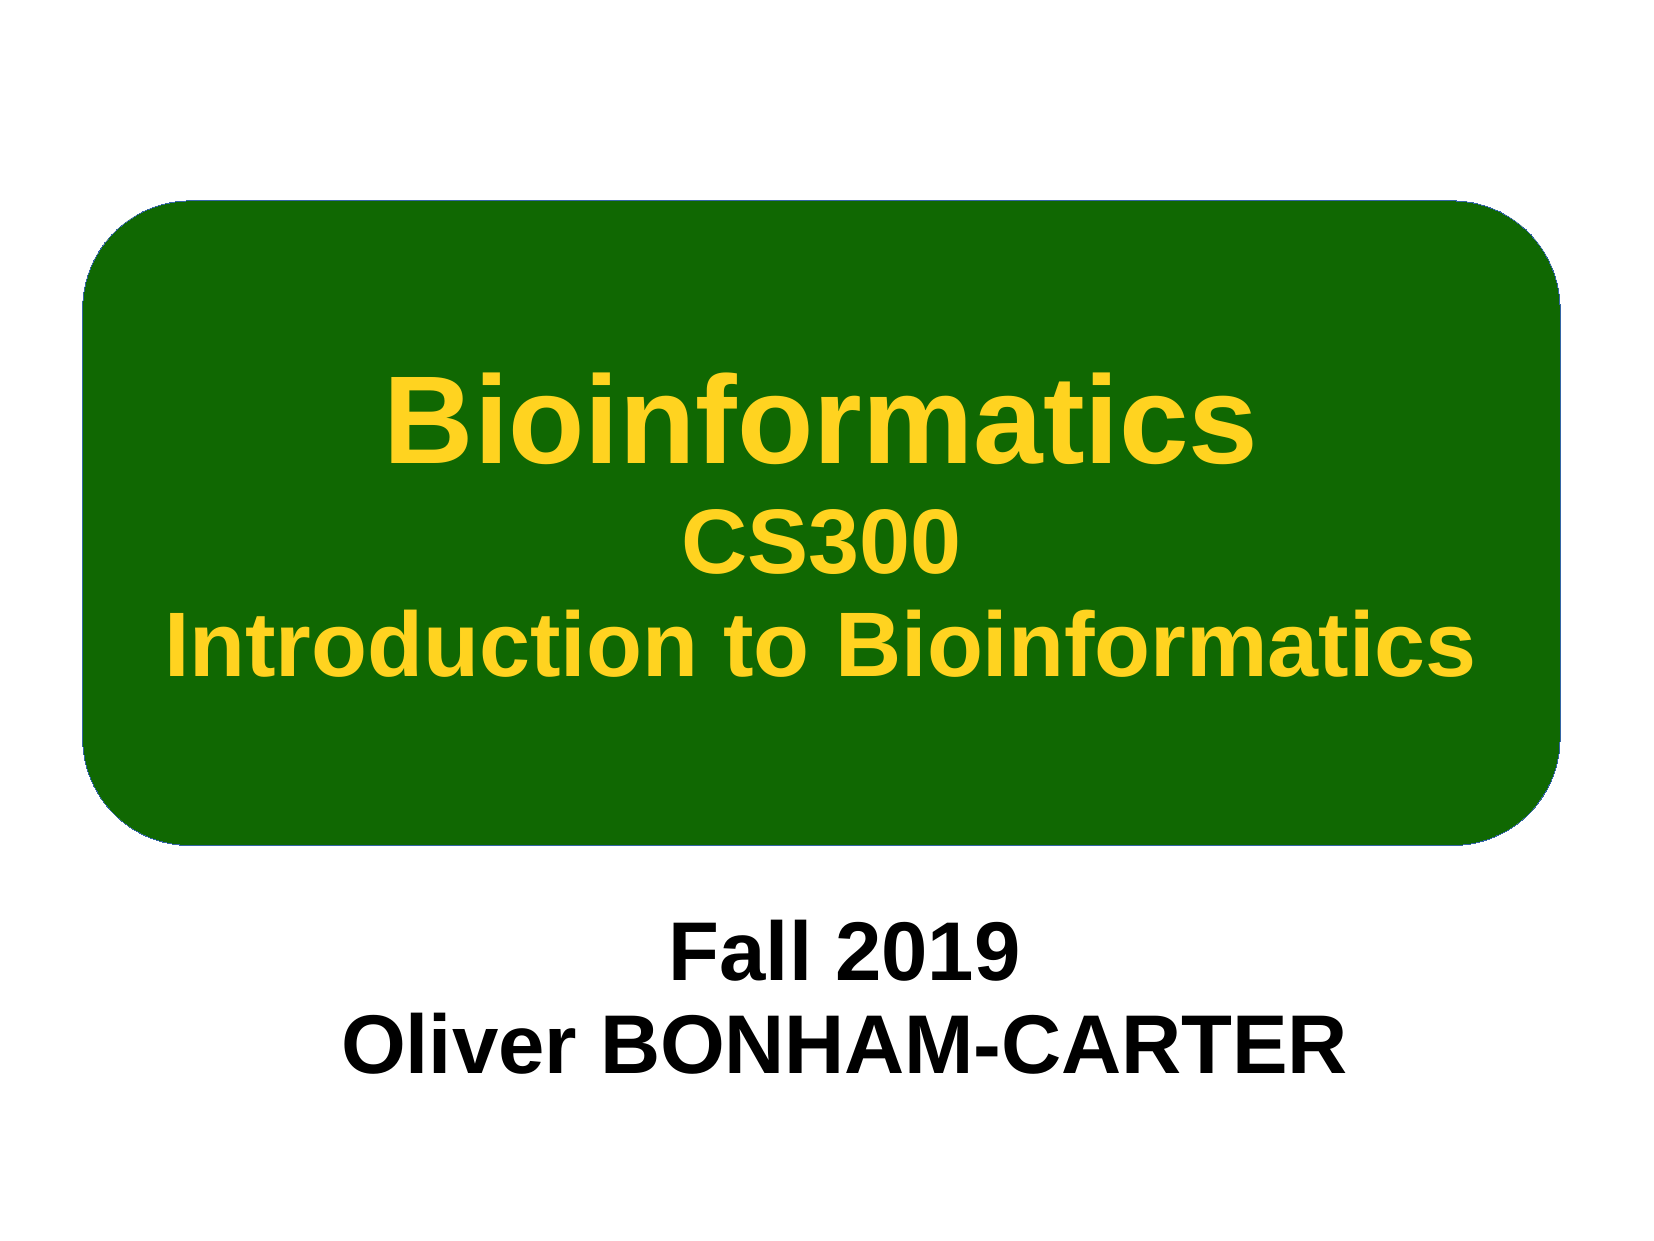

Bioinformatics
CS300
Introduction to Bioinformatics
Fall 2019
Oliver BONHAM-CARTER